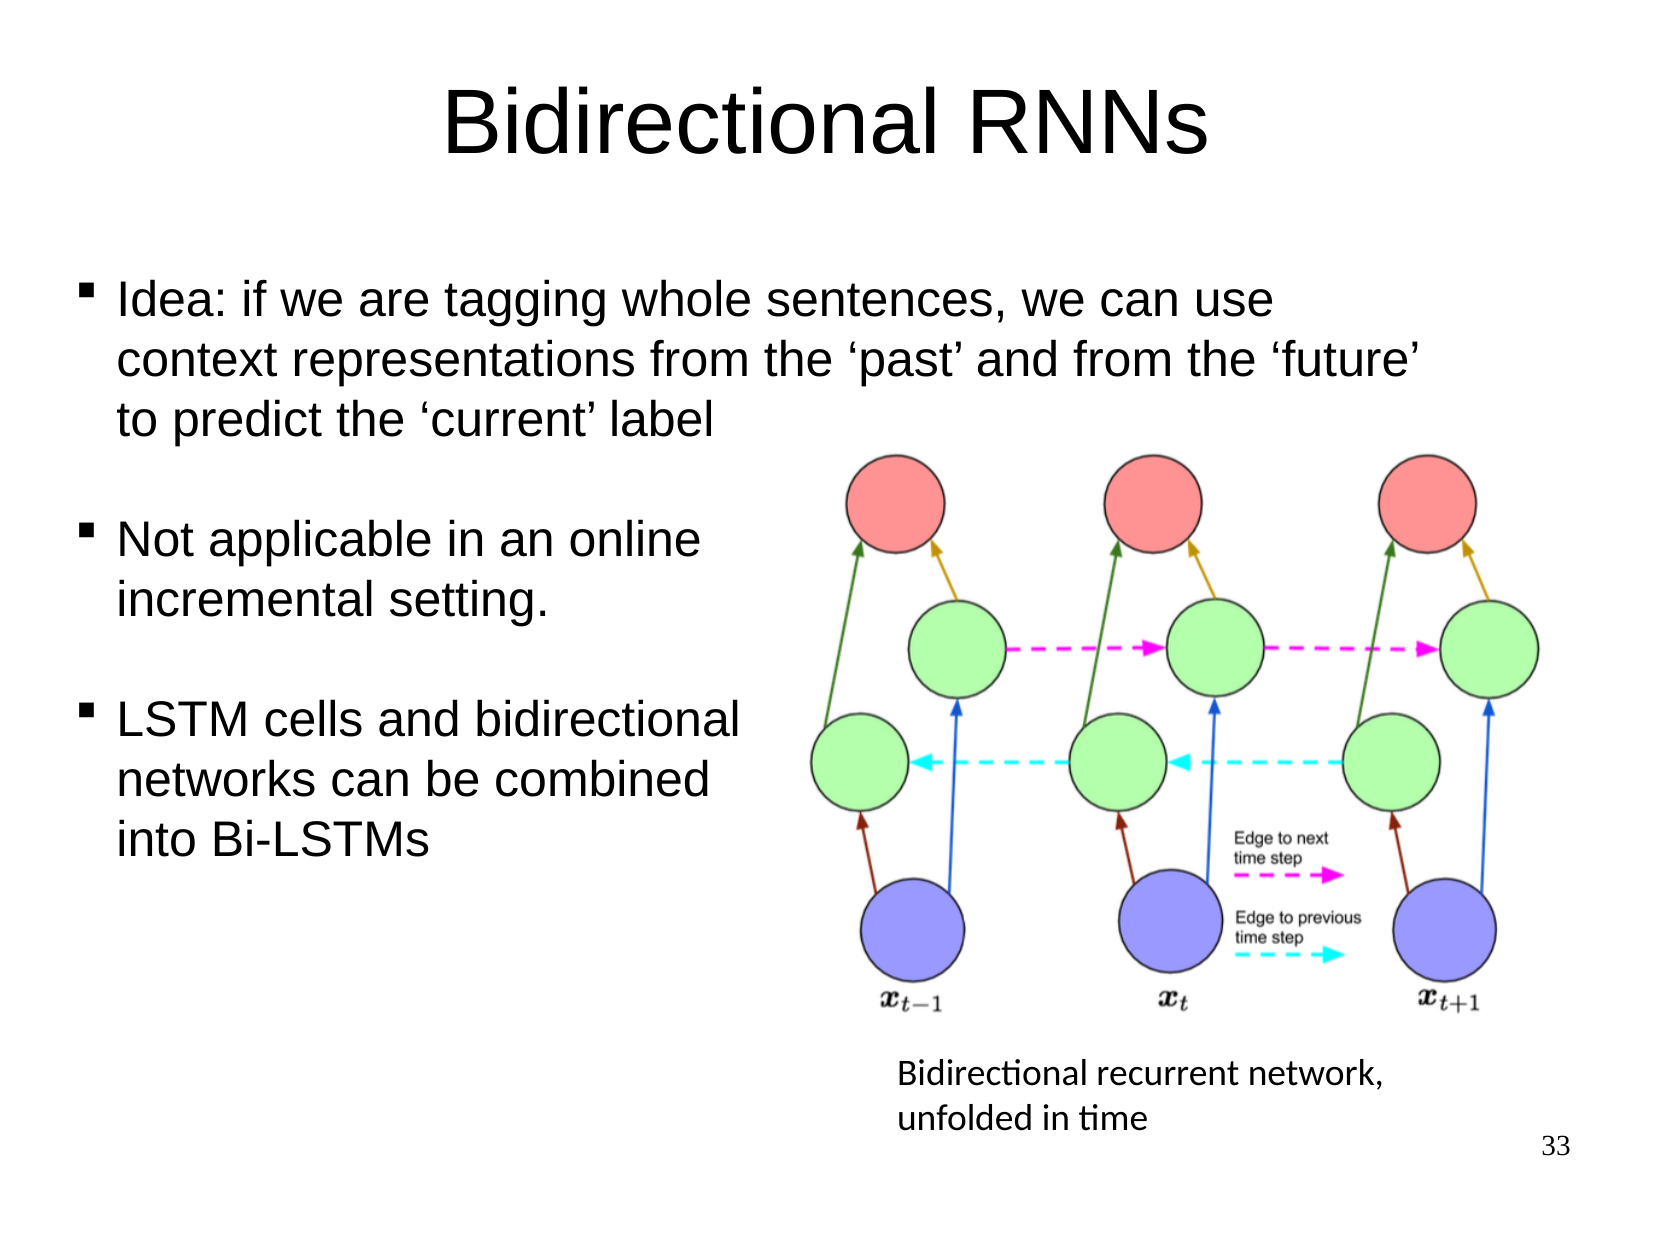

# Bidirectional RNNs
Idea: if we are tagging whole sentences, we can use context representations from the ‘past’ and from the ‘future’ to predict the ‘current’ label
Not applicable in an online
incremental setting.
LSTM cells and bidirectional
networks can be combined
into Bi-LSTMs
Bidirectional recurrent network, unfolded in time
33